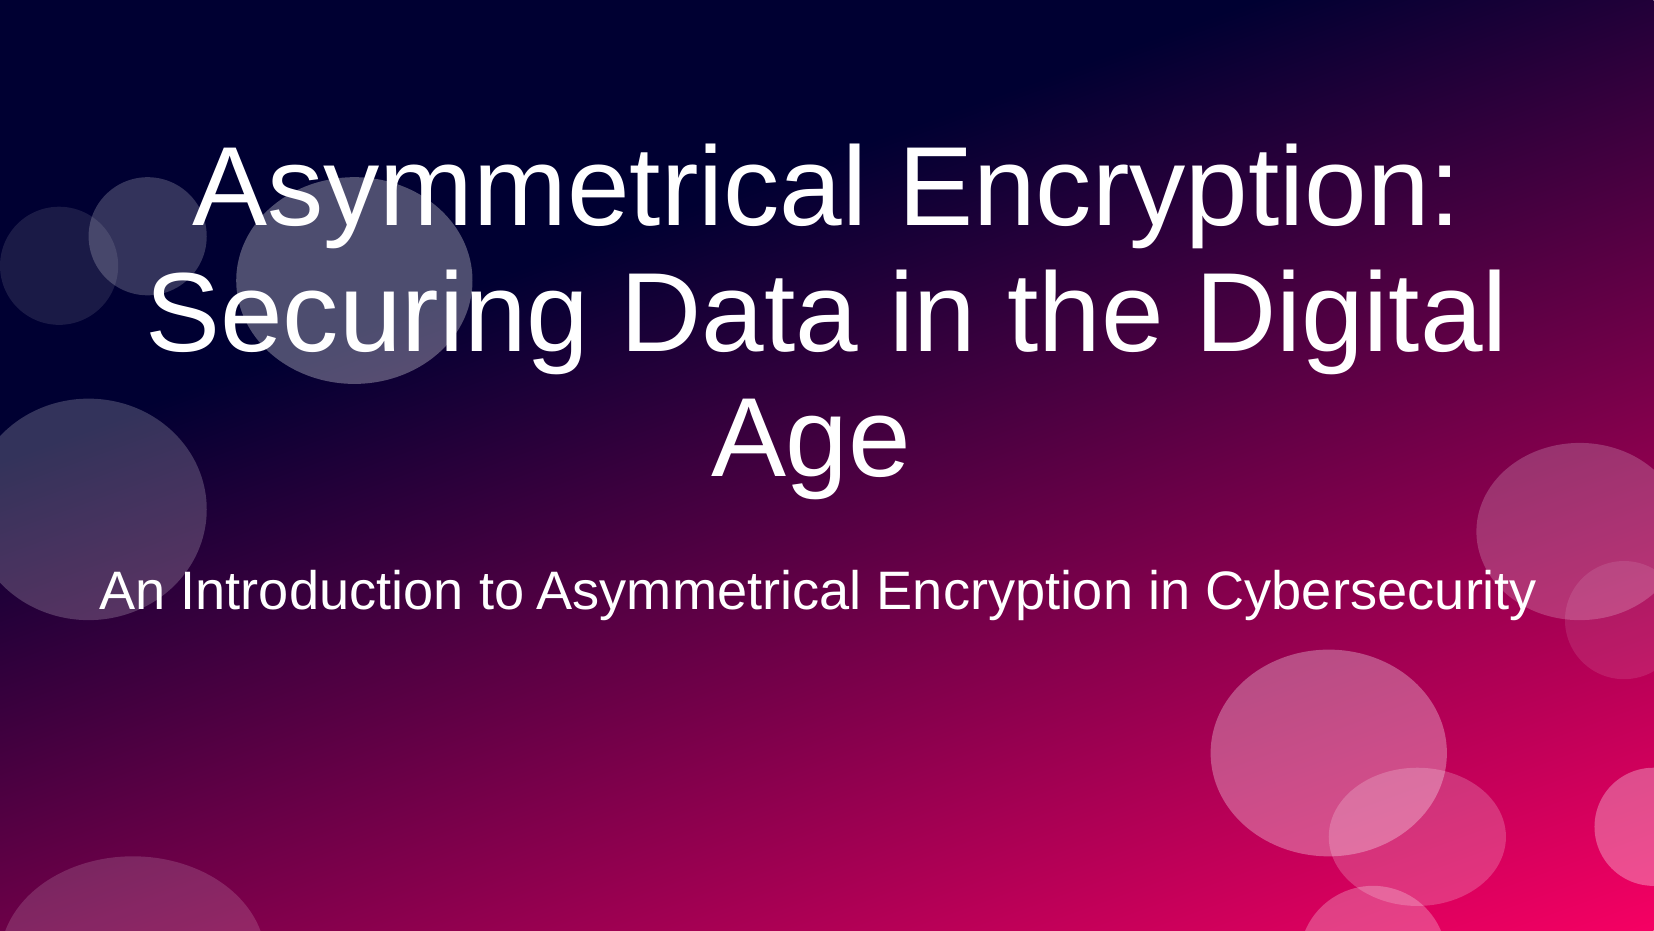

# Asymmetrical Encryption: Securing Data in the Digital Age
An Introduction to Asymmetrical Encryption in Cybersecurity